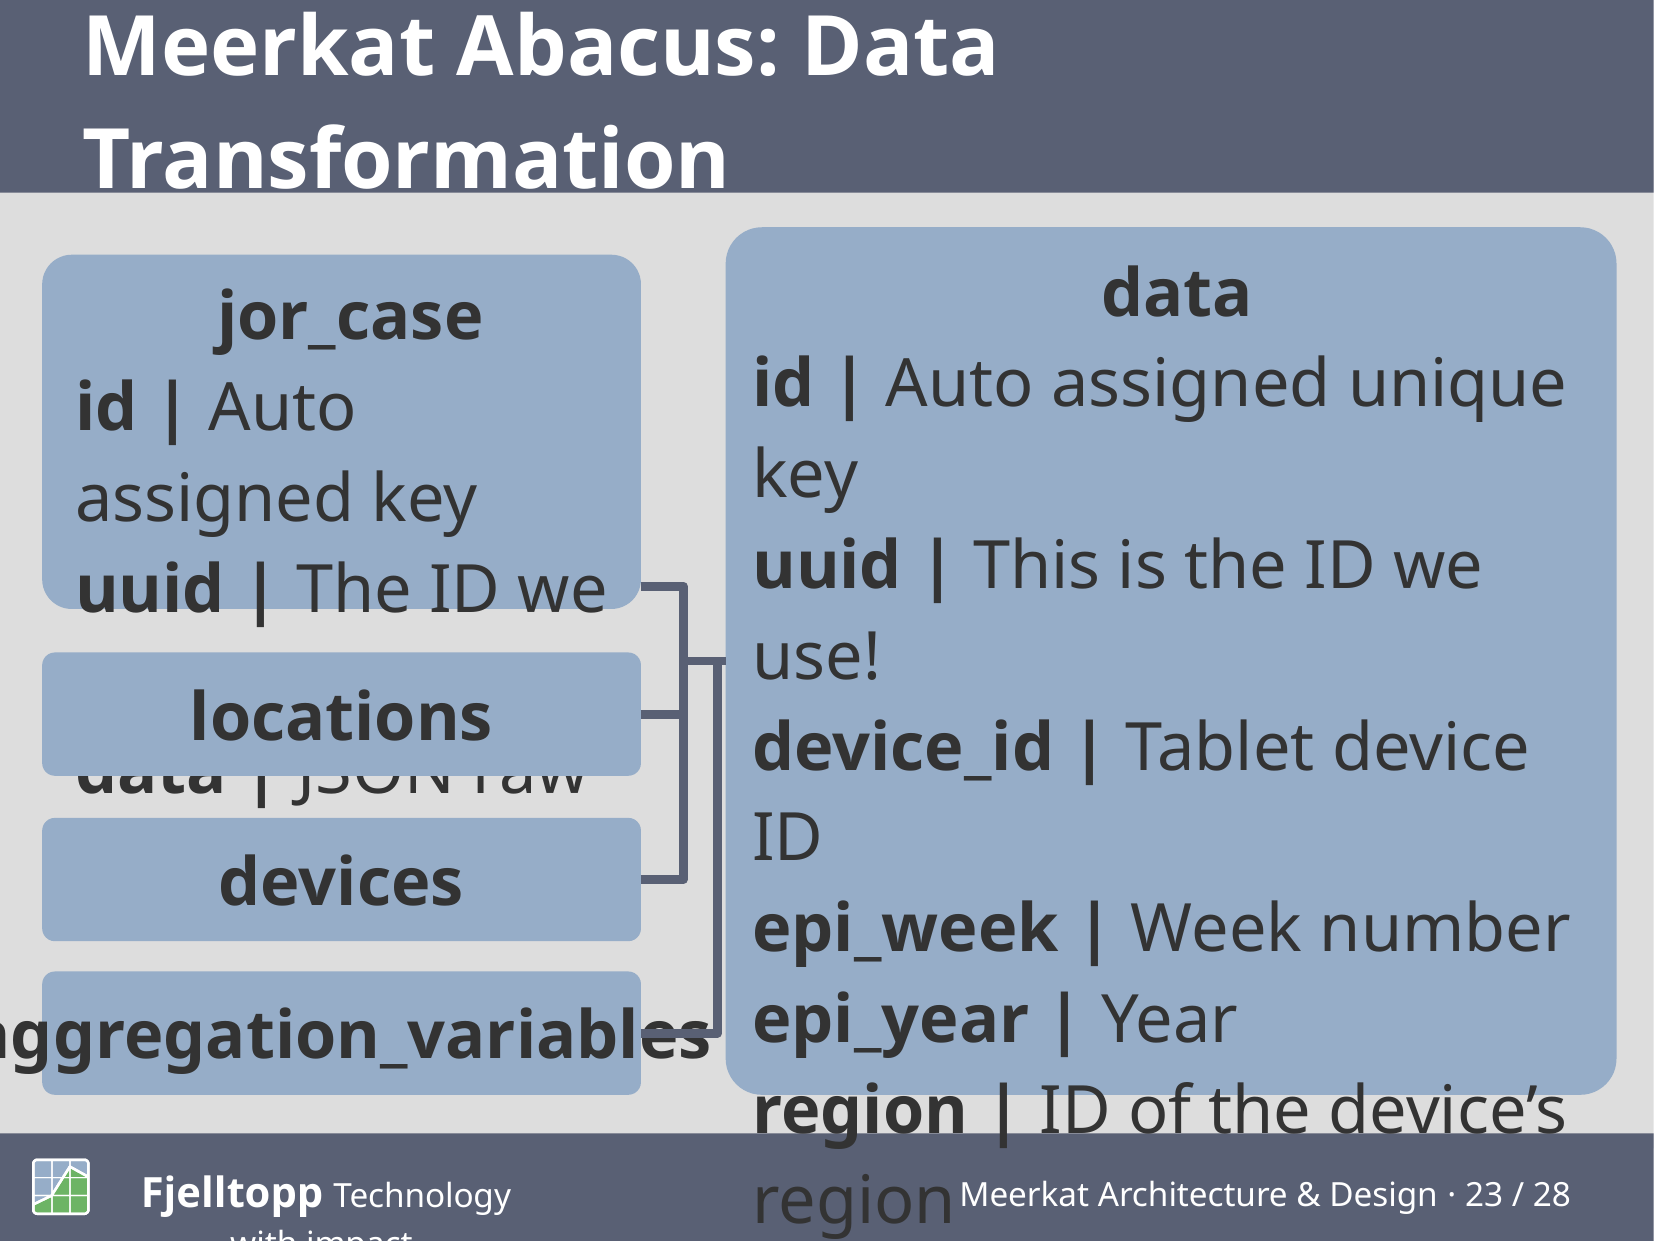

# Meerkat Abacus: Data Transformation
data
id | Auto assigned unique key
uuid | This is the ID we use!
device_id | Tablet device ID
epi_week | Week number
epi_year | Year
region | ID of the device’s region
district | ID of the device’s district
clinic | ID of the device’s clinic
variables | JSON transformed data
jor_case
id | Auto assigned key
uuid | The ID we use!
data | JSON raw data
locations
devices
aggregation_variables
23